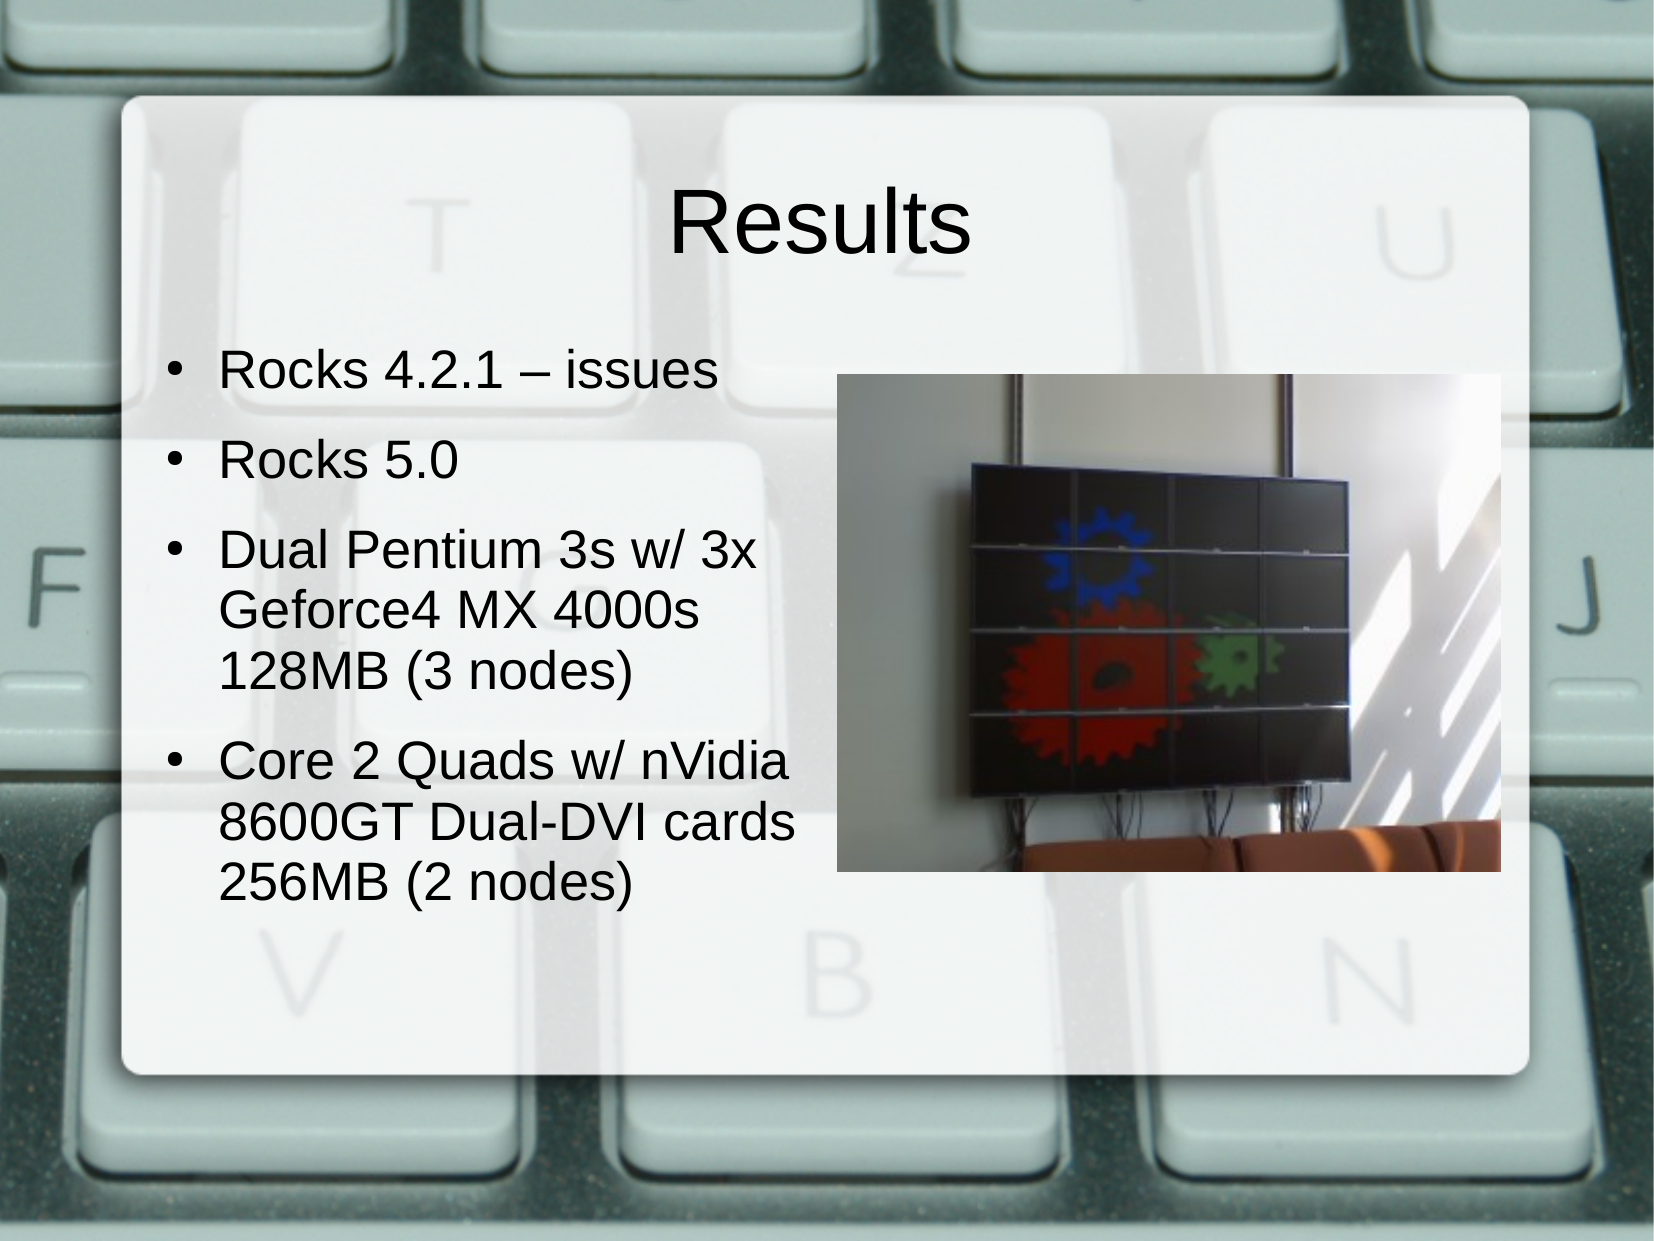

# Results
Rocks 4.2.1 – issues
Rocks 5.0
Dual Pentium 3s w/ 3x Geforce4 MX 4000s 128MB (3 nodes)
Core 2 Quads w/ nVidia 8600GT Dual-DVI cards 256MB (2 nodes)